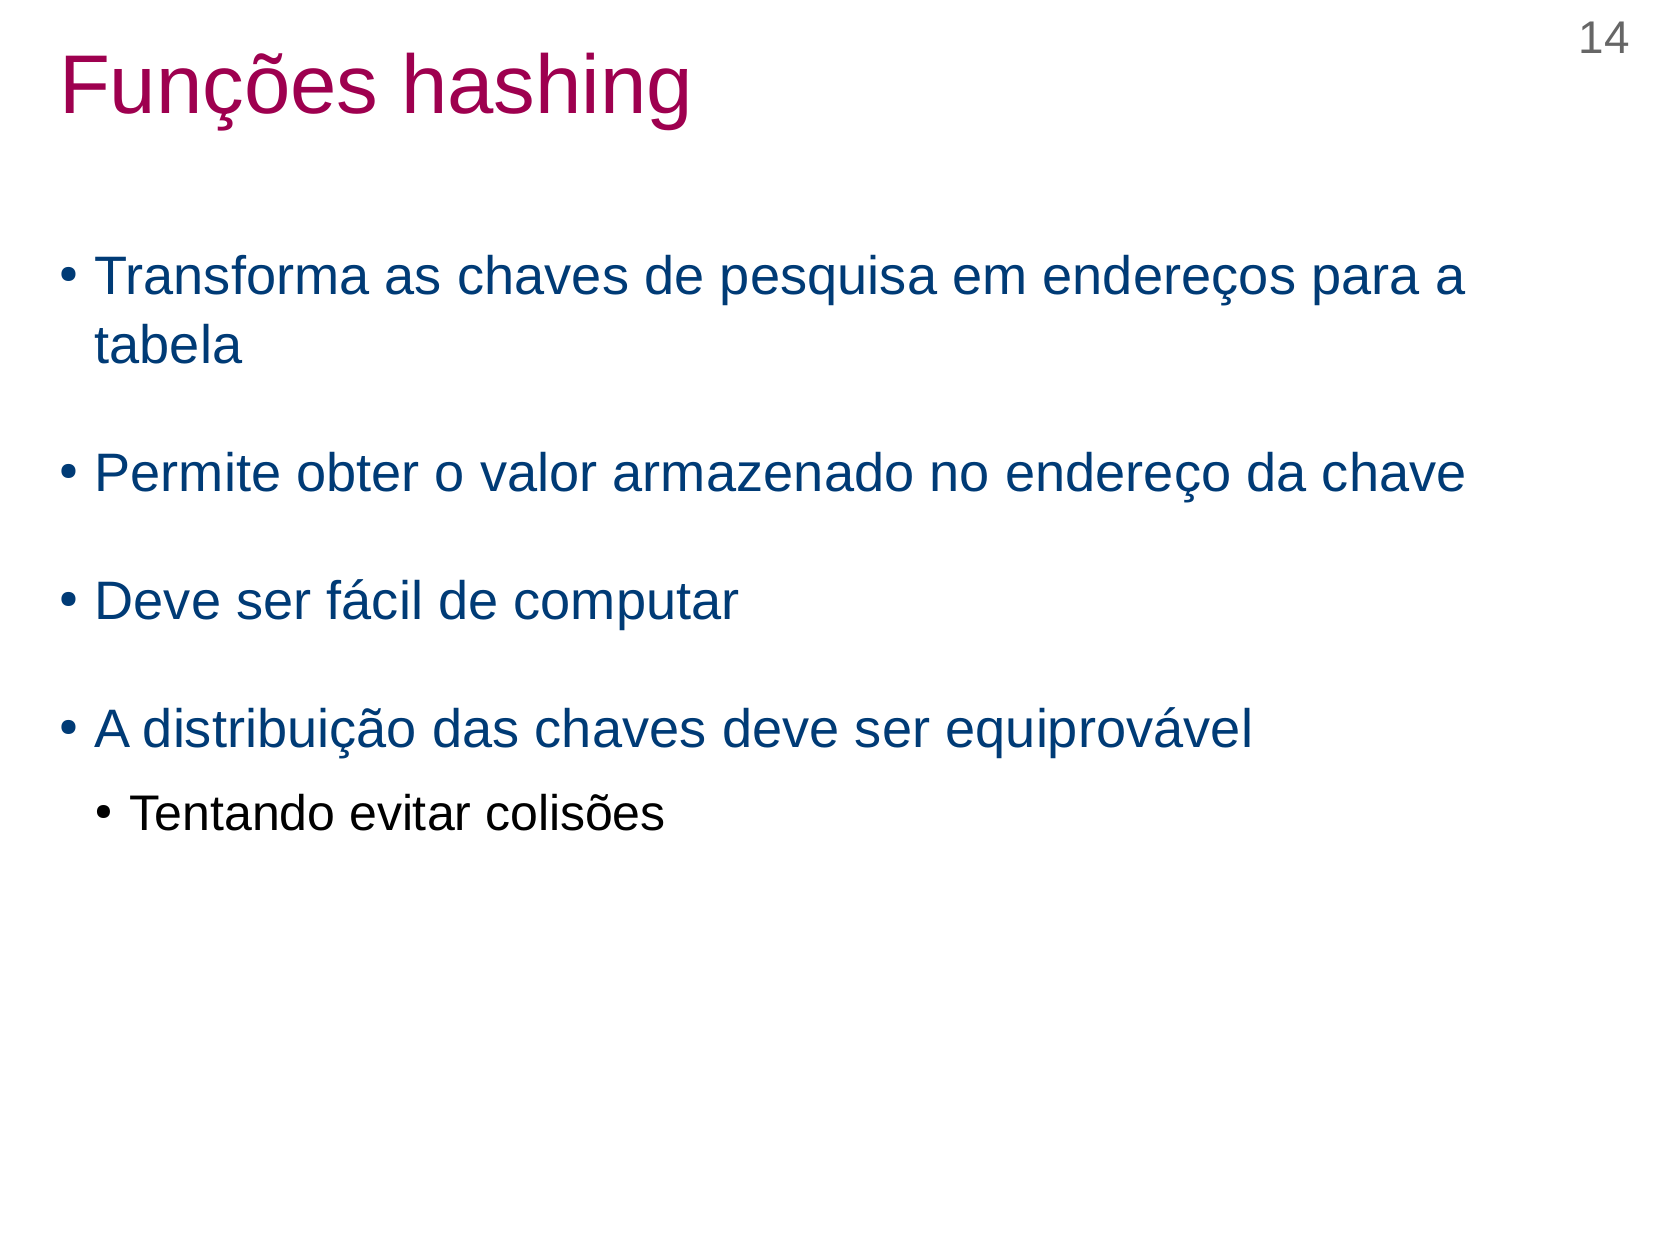

14
# Funções hashing
Transforma as chaves de pesquisa em endereços para a tabela
Permite obter o valor armazenado no endereço da chave
Deve ser fácil de computar
A distribuição das chaves deve ser equiprovável
Tentando evitar colisões